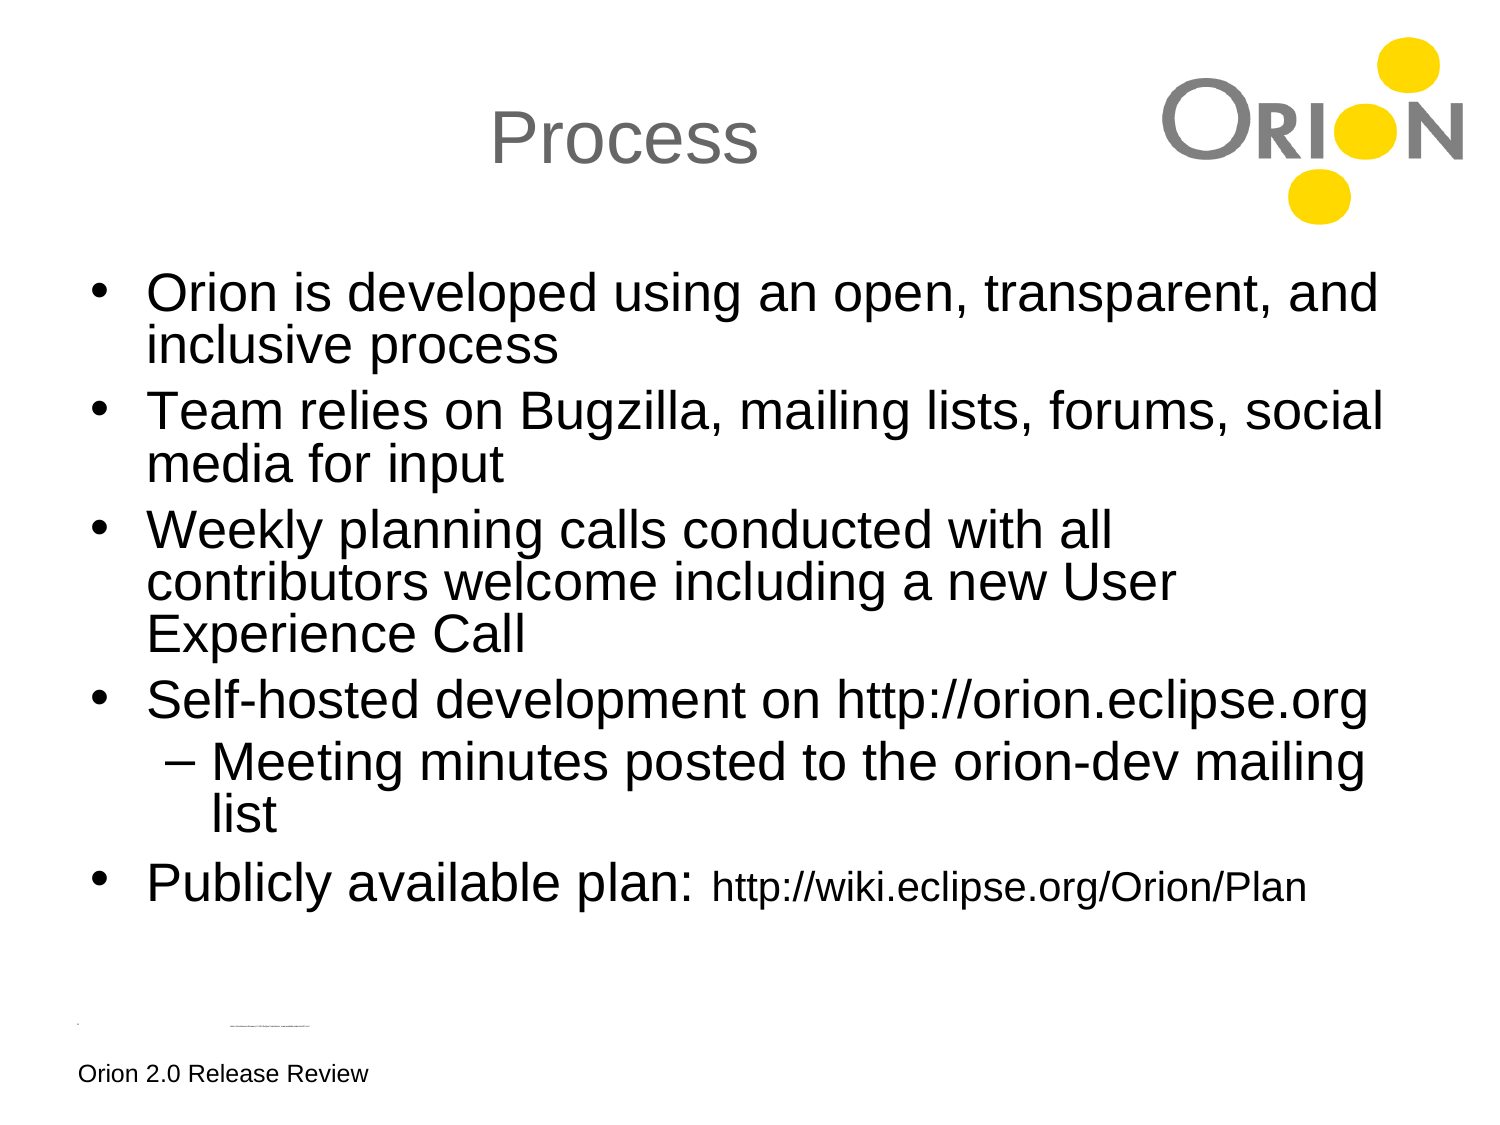

# Process
Orion is developed using an open, transparent, and inclusive process
Team relies on Bugzilla, mailing lists, forums, social media for input
Weekly planning calls conducted with all contributors welcome including a new User Experience Call
Self-hosted development on http://orion.eclipse.org
Meeting minutes posted to the orion-dev mailing list
Publicly available plan: http://wiki.eclipse.org/Orion/Plan
12
Copyright 2011